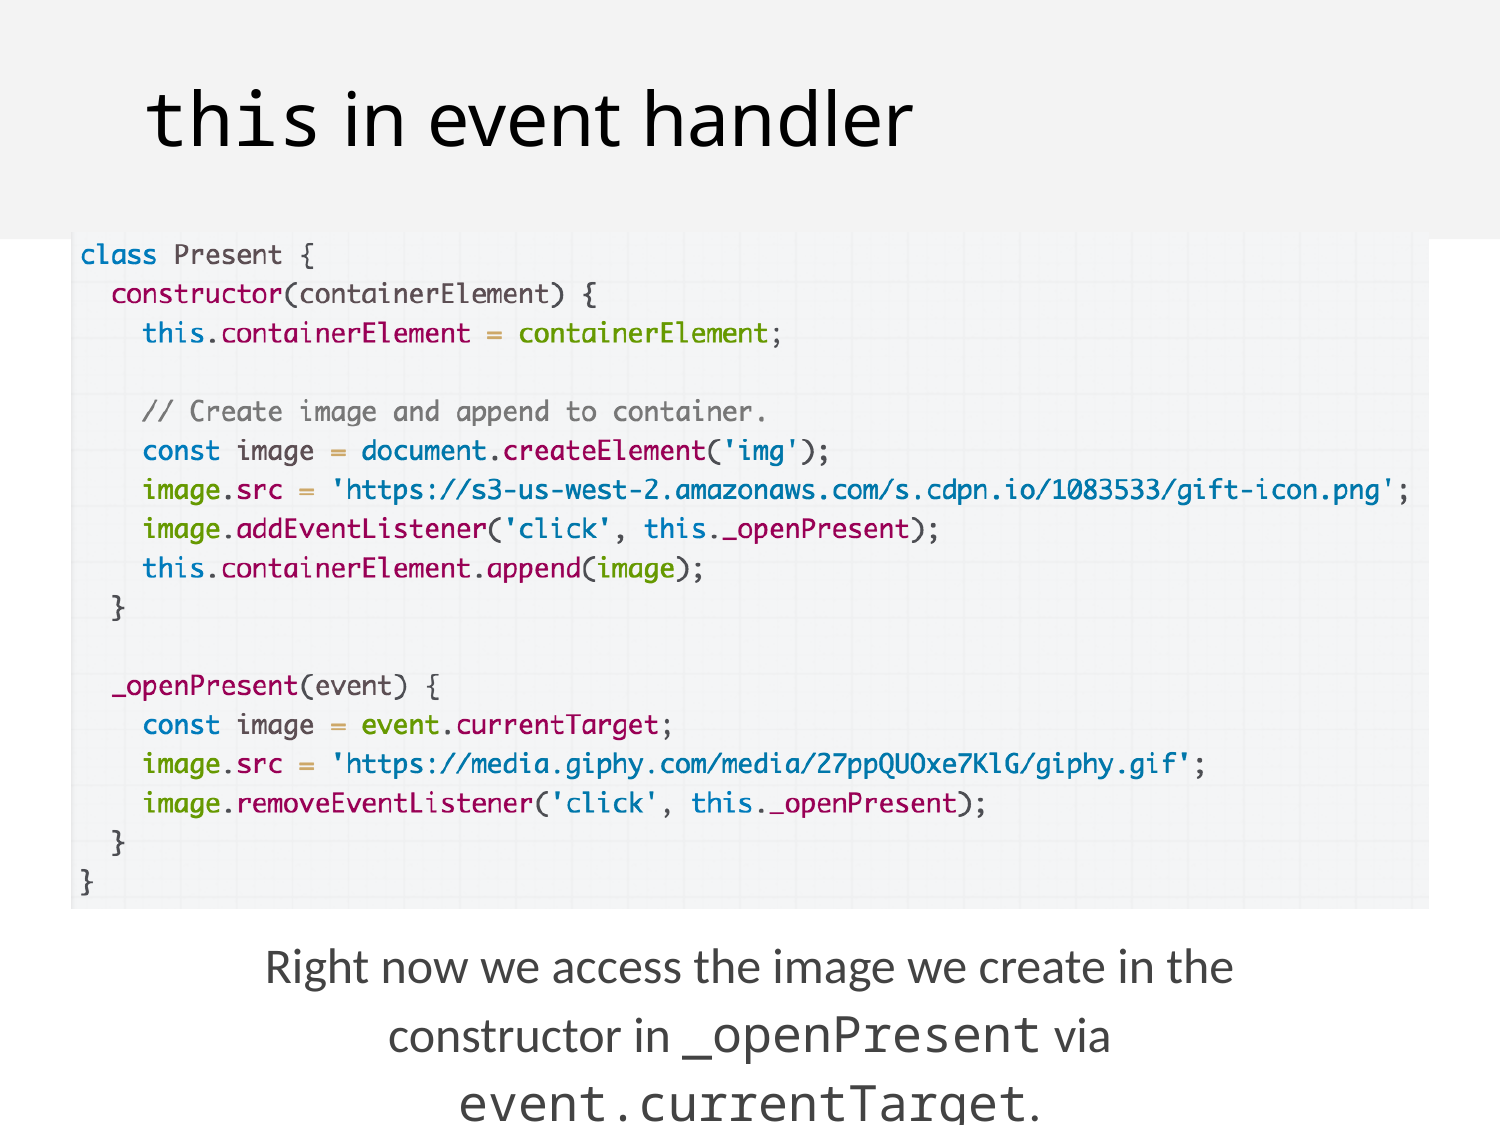

# this in event handler
Right now we access the image we create in the constructor in _openPresent via event.currentTarget.